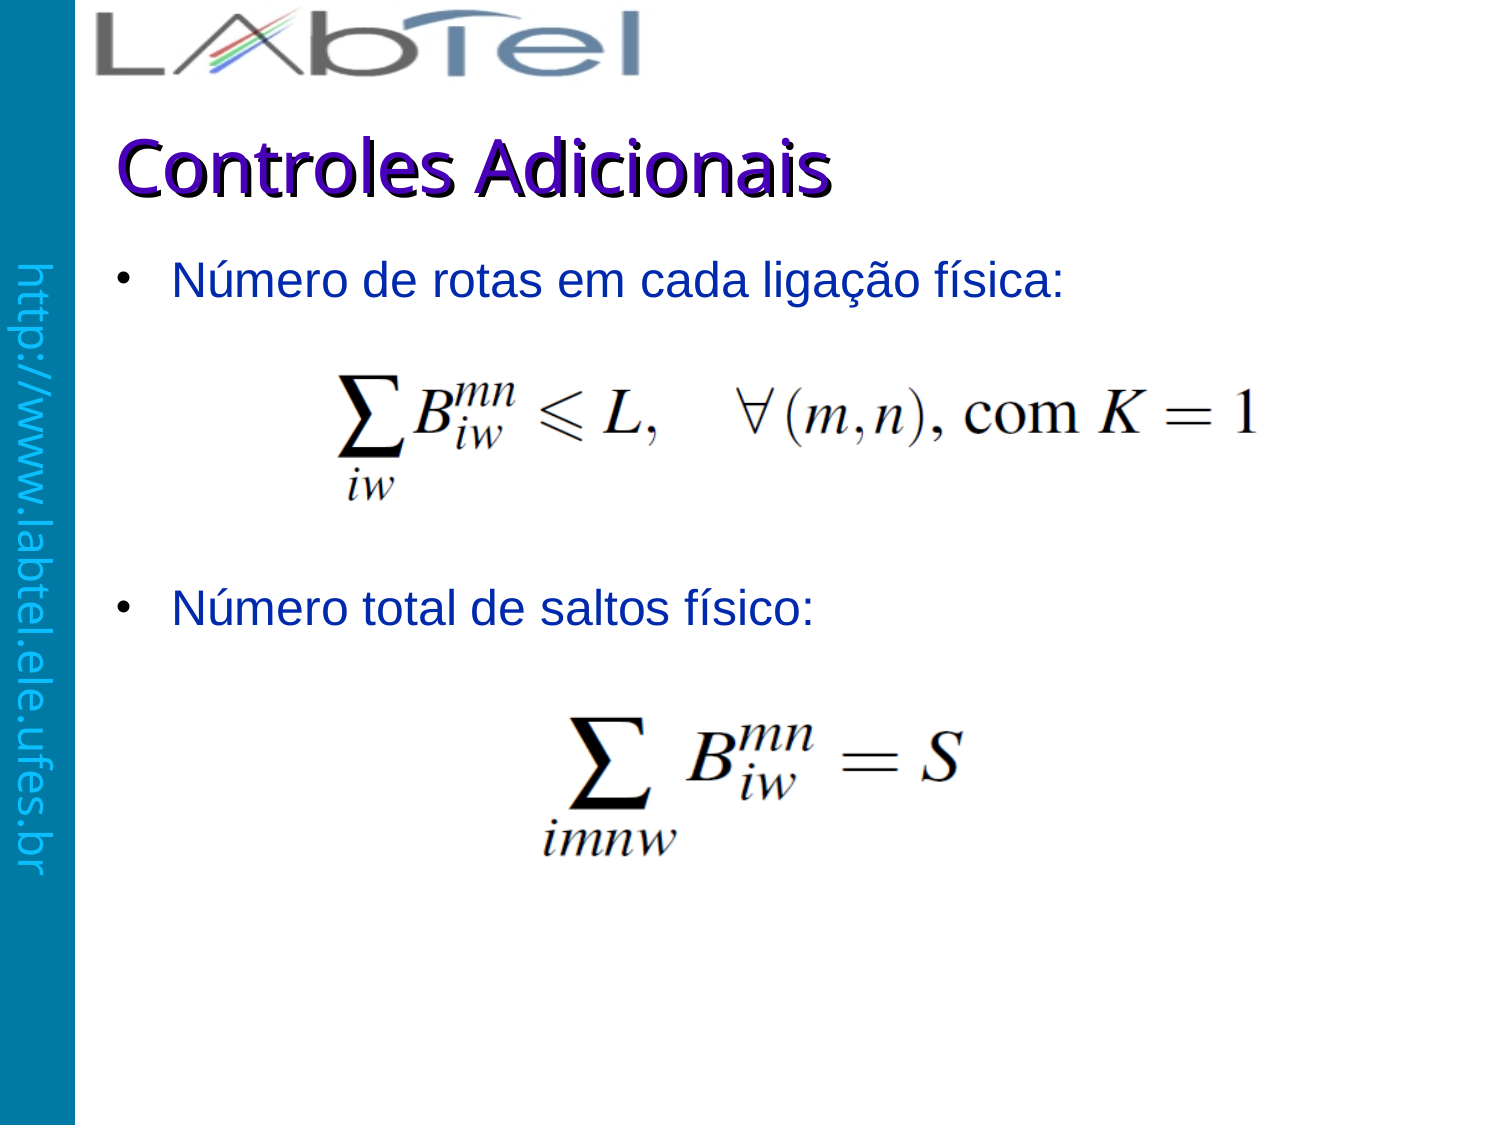

# Controles Adicionais
Número de rotas em cada ligação física:
Número total de saltos físico: